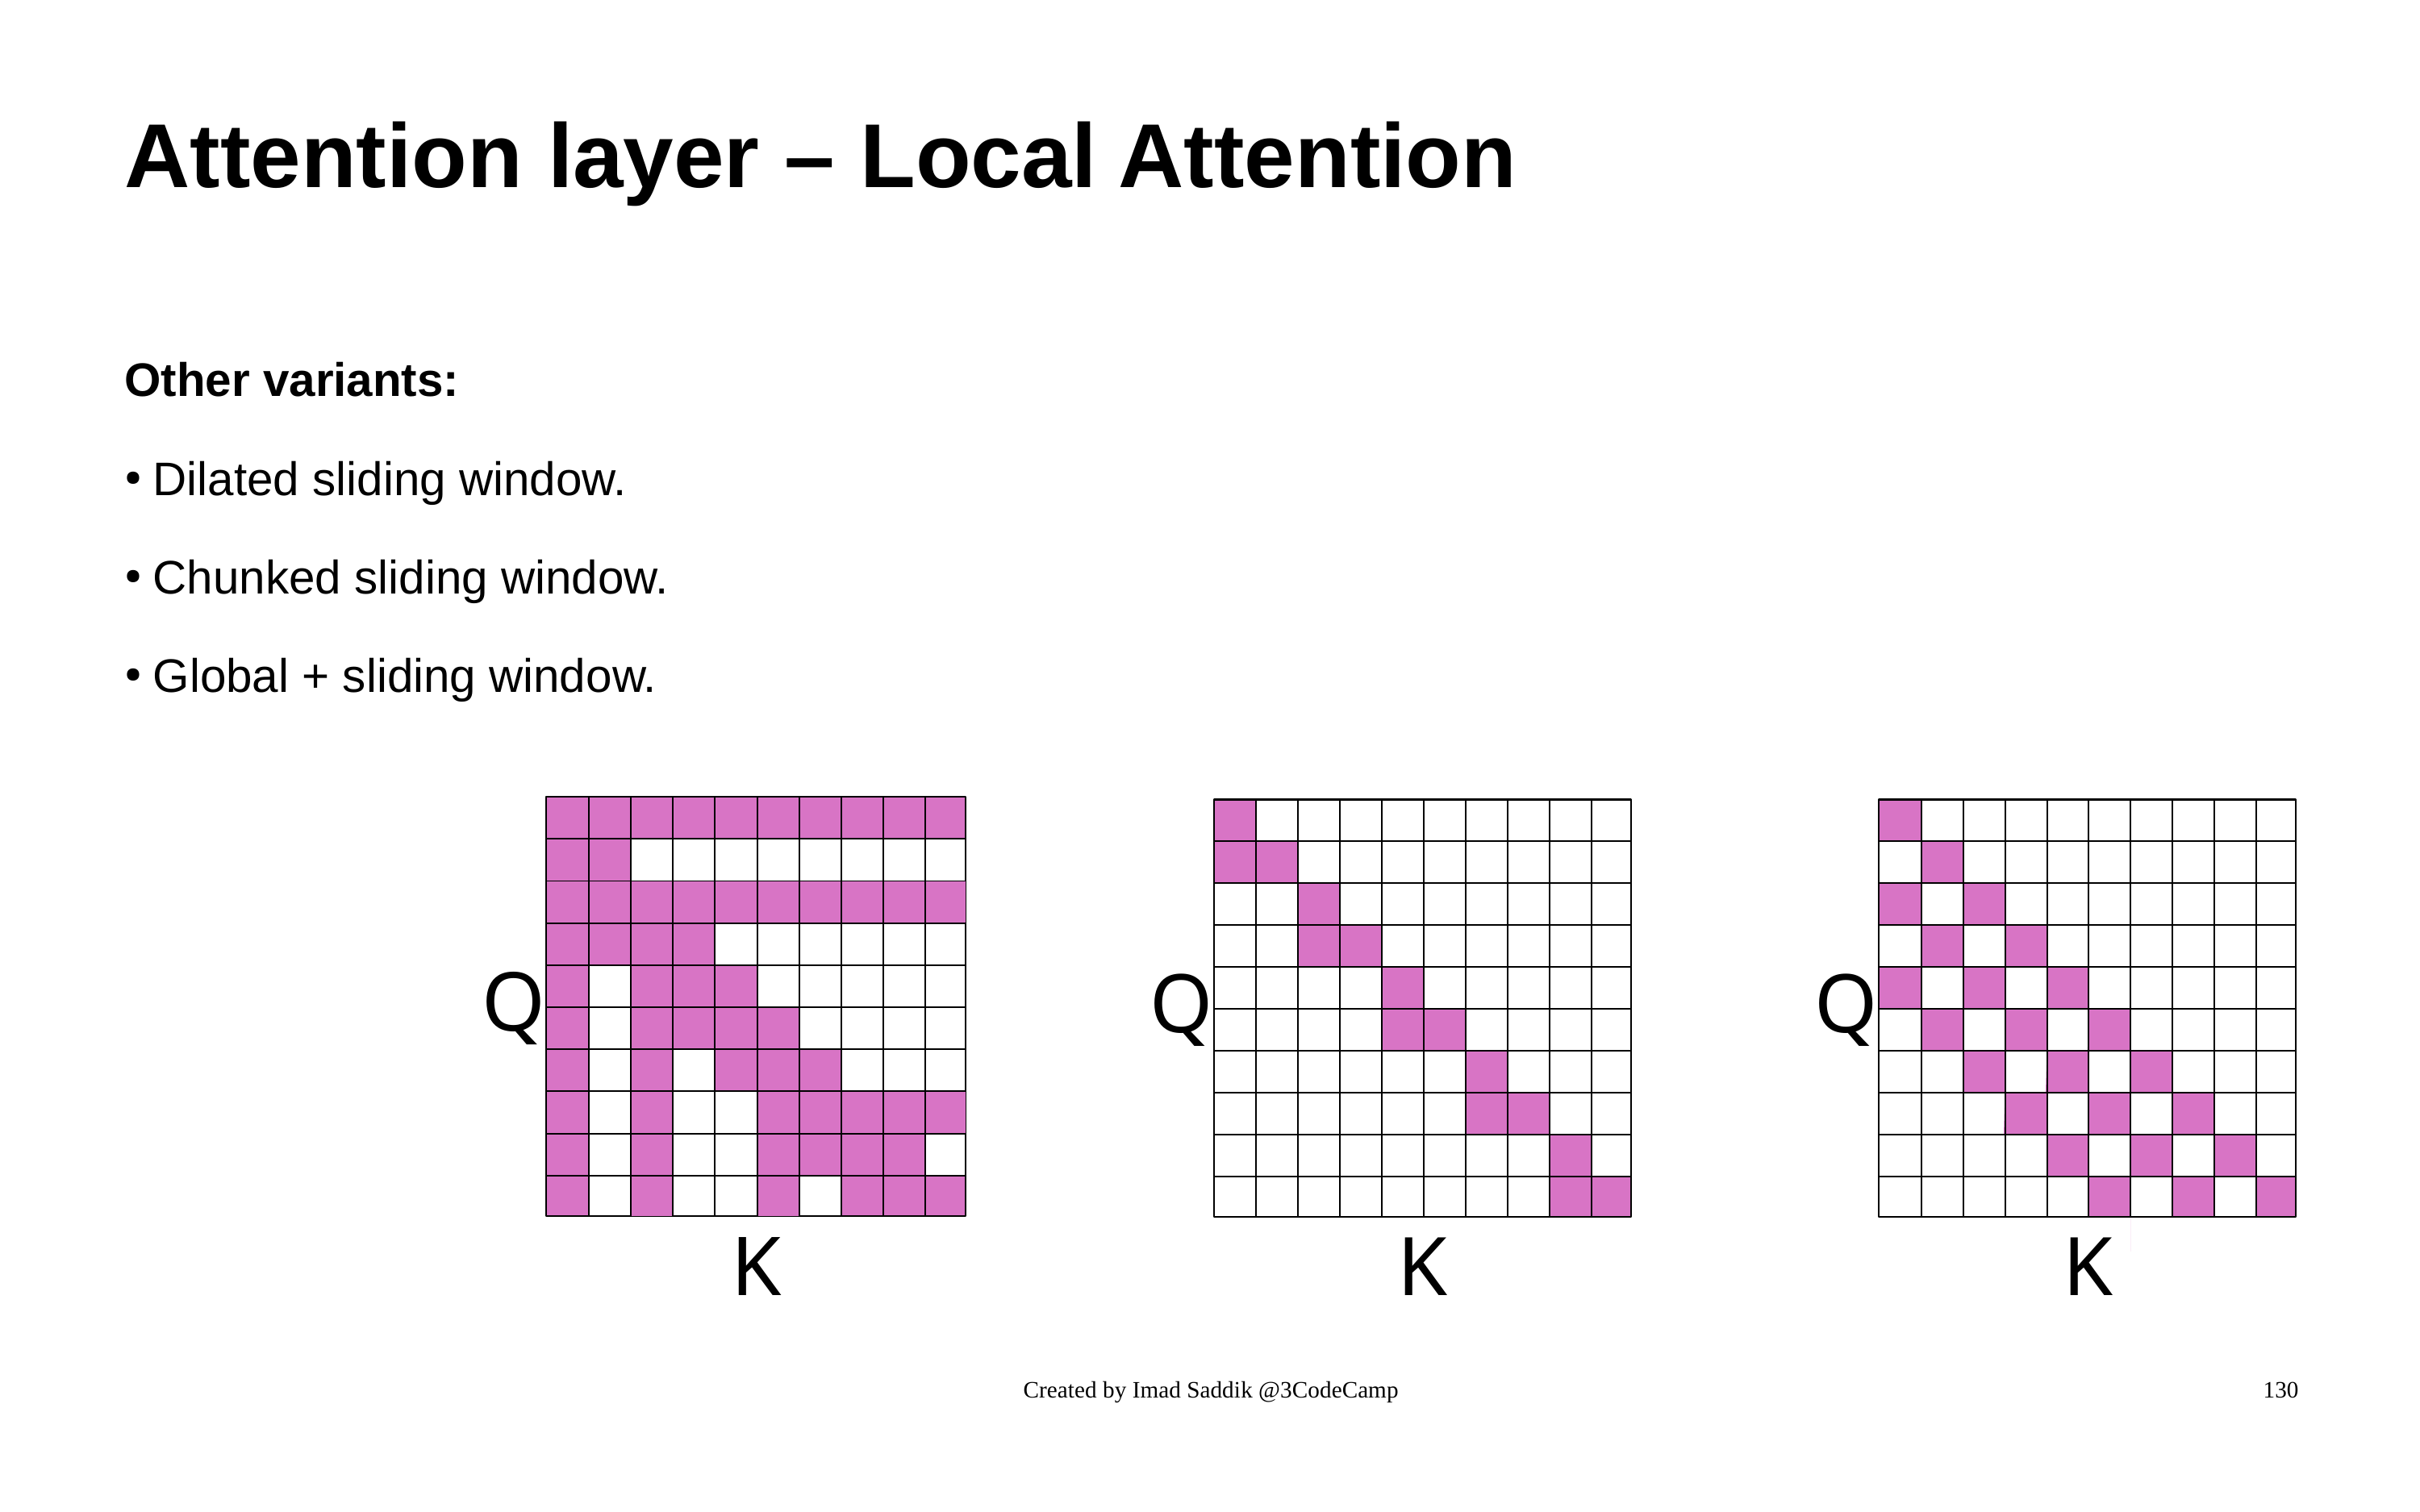

Attention layer – Local Attention
Other variants:
Dilated sliding window.
Chunked sliding window.
Global + sliding window.
Created by Imad Saddik @3CodeCamp
130